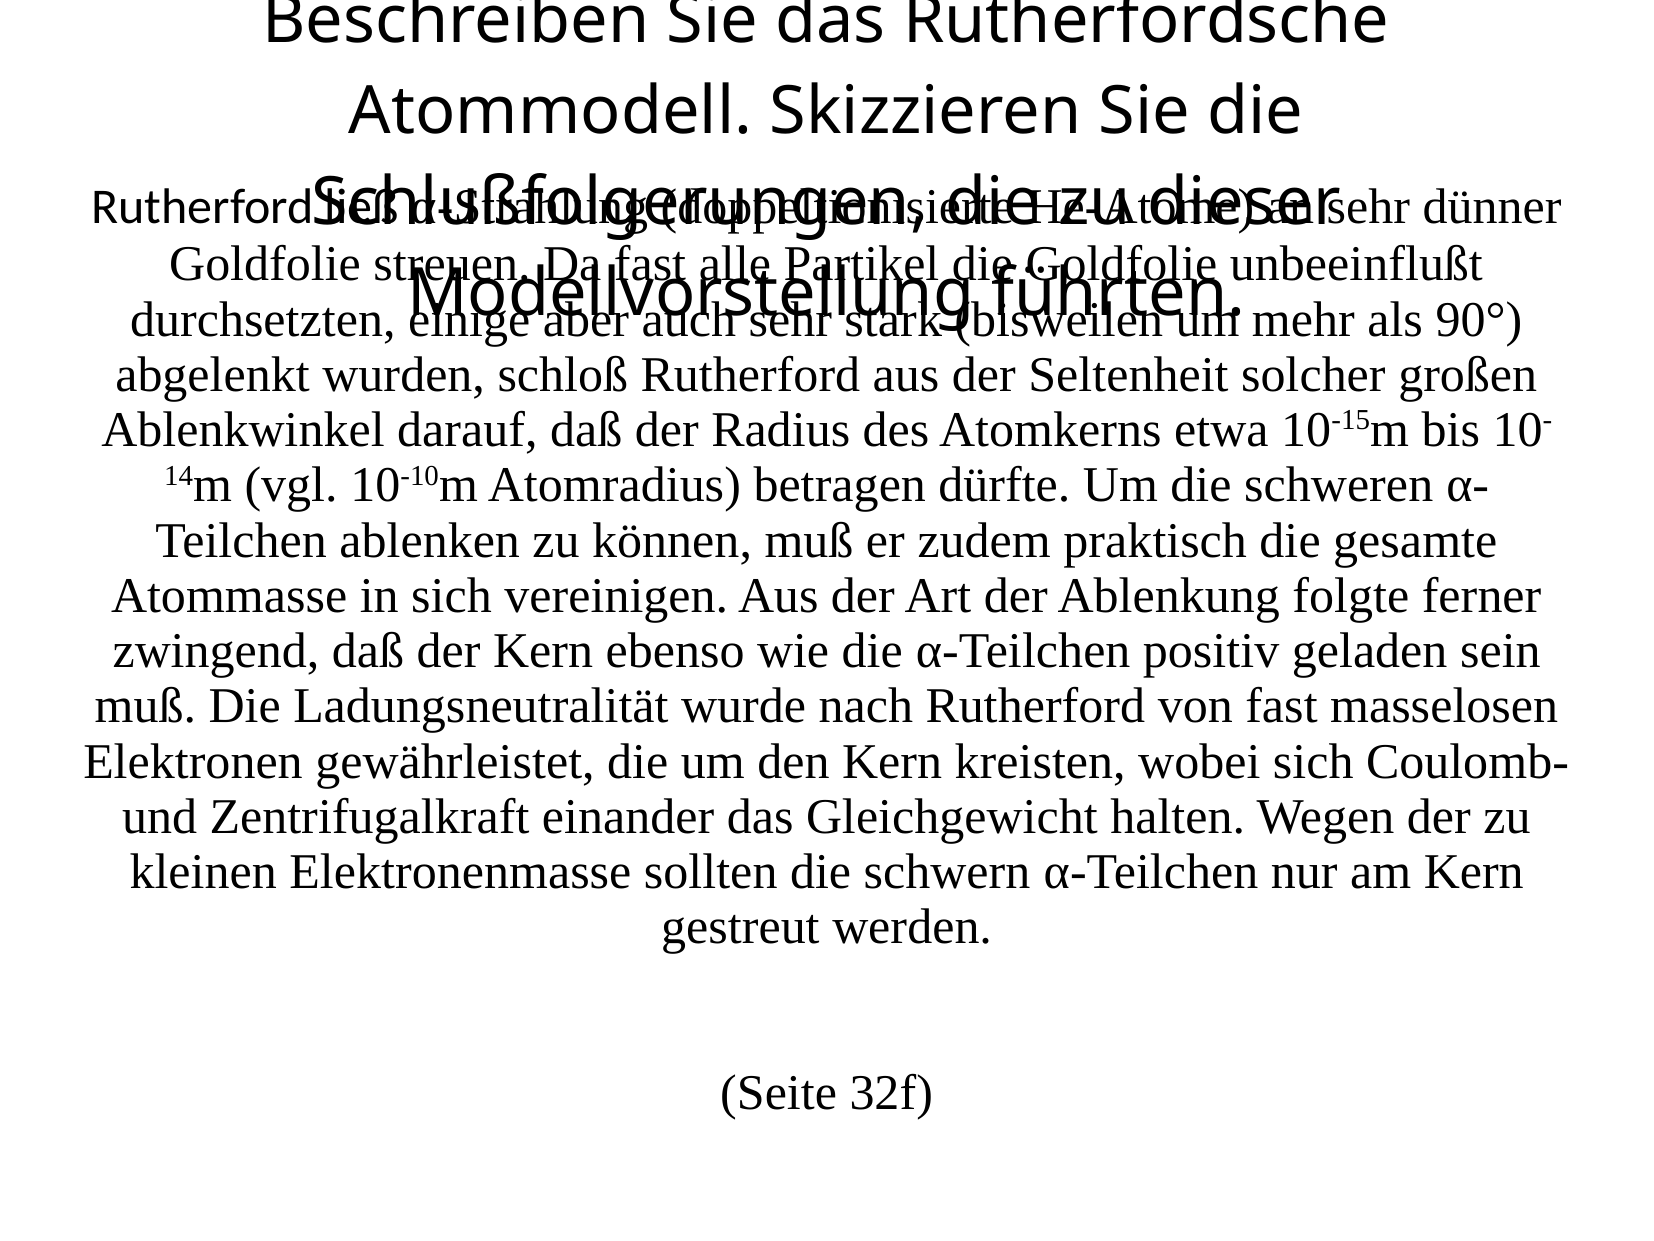

# Beschreiben Sie das Rutherfordsche Atommodell. Skizzieren Sie die Schlußfolgerungen, die zu dieser Modellvorstellung führten.
Rutherford ließ α-Strahlung (doppeltionisierte He-Atome) an sehr dünner Goldfolie streuen. Da fast alle Partikel die Goldfolie unbeeinflußt durchsetzten, einige aber auch sehr stark (bisweilen um mehr als 90°) abgelenkt wurden, schloß Rutherford aus der Seltenheit solcher großen Ablenkwinkel darauf, daß der Radius des Atomkerns etwa 10-15m bis 10-14m (vgl. 10-10m Atomradius) betragen dürfte. Um die schweren α-Teilchen ablenken zu können, muß er zudem praktisch die gesamte Atommasse in sich vereinigen. Aus der Art der Ablenkung folgte ferner zwingend, daß der Kern ebenso wie die α-Teilchen positiv geladen sein muß. Die Ladungsneutralität wurde nach Rutherford von fast masselosen Elektronen gewährleistet, die um den Kern kreisten, wobei sich Coulomb- und Zentrifugalkraft einander das Gleichgewicht halten. Wegen der zu kleinen Elektronenmasse sollten die schwern α-Teilchen nur am Kern gestreut werden.
(Seite 32f)